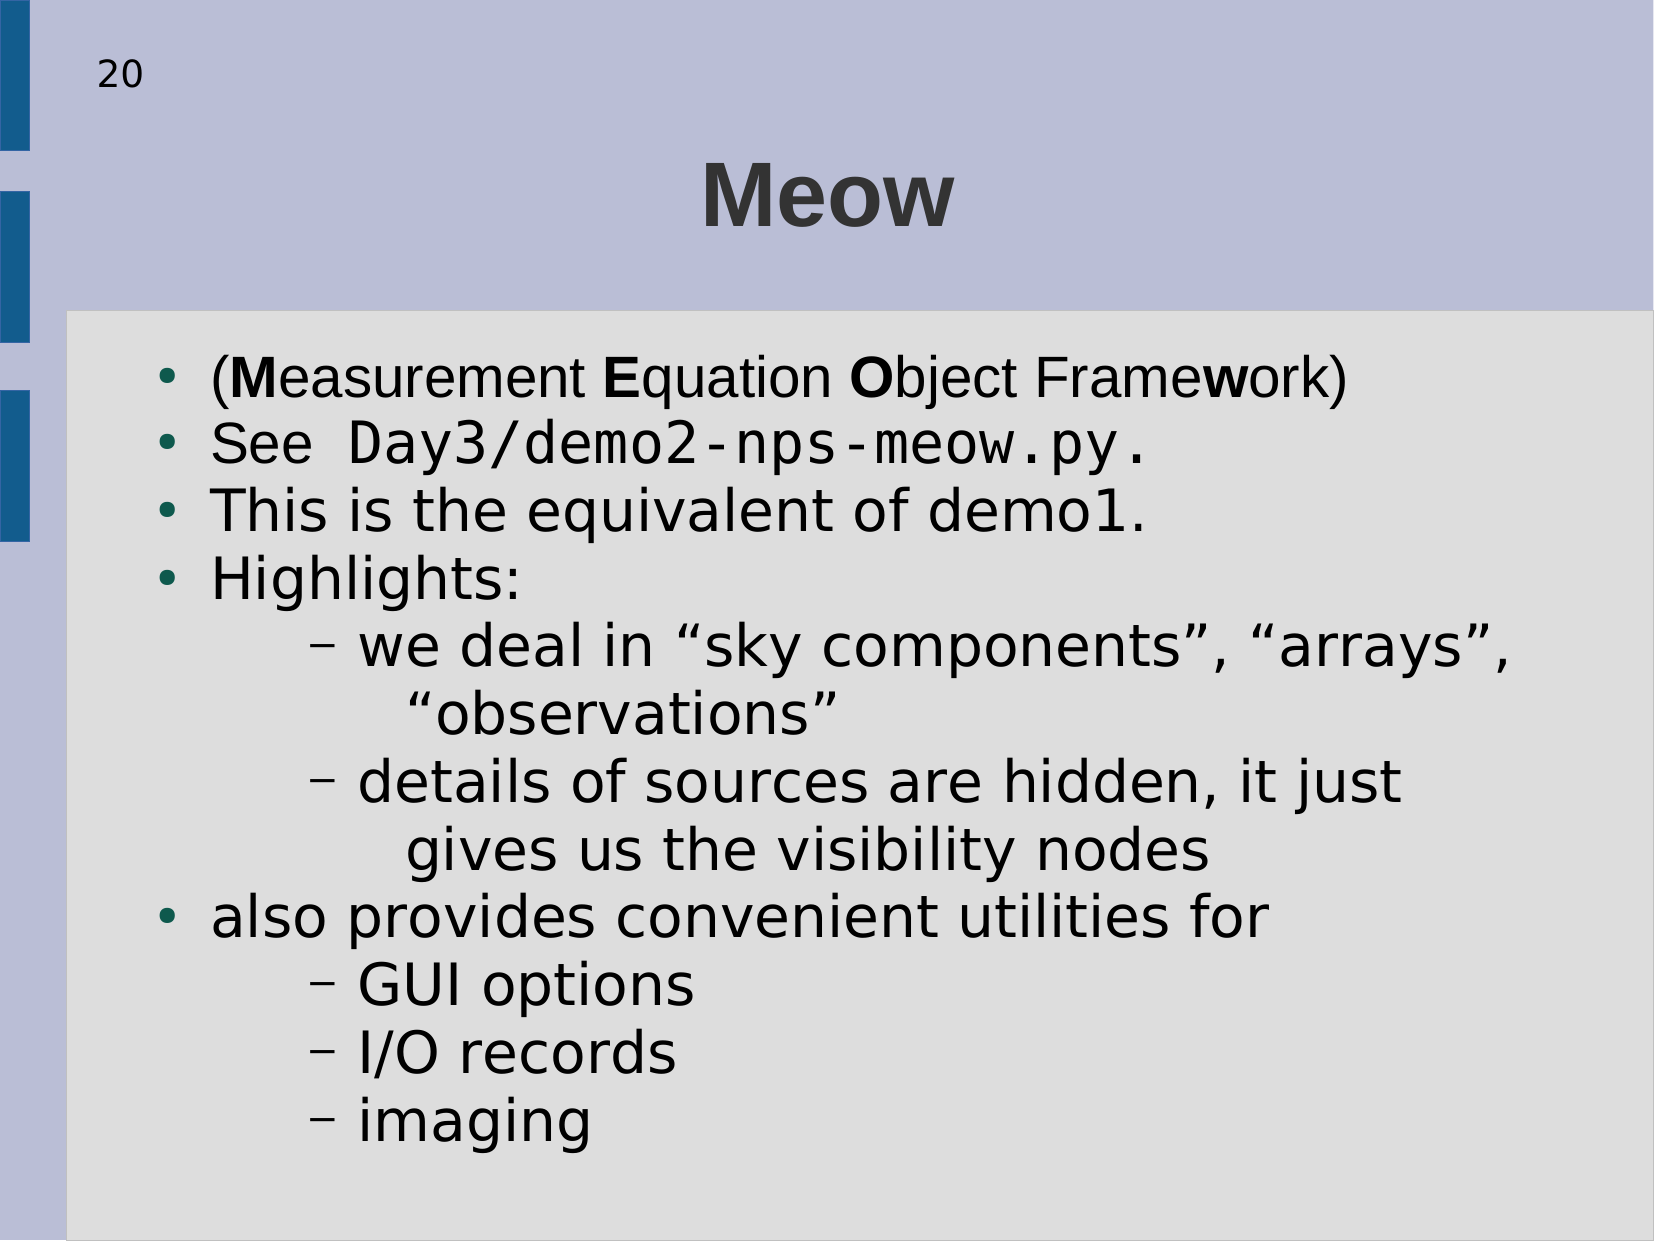

# Meow
(Measurement Equation Object Framework)
See Day3/demo2-nps-meow.py.
This is the equivalent of demo1.
Highlights:
we deal in “sky components”, “arrays”, “observations”
details of sources are hidden, it just gives us the visibility nodes
also provides convenient utilities for
GUI options
I/O records
imaging